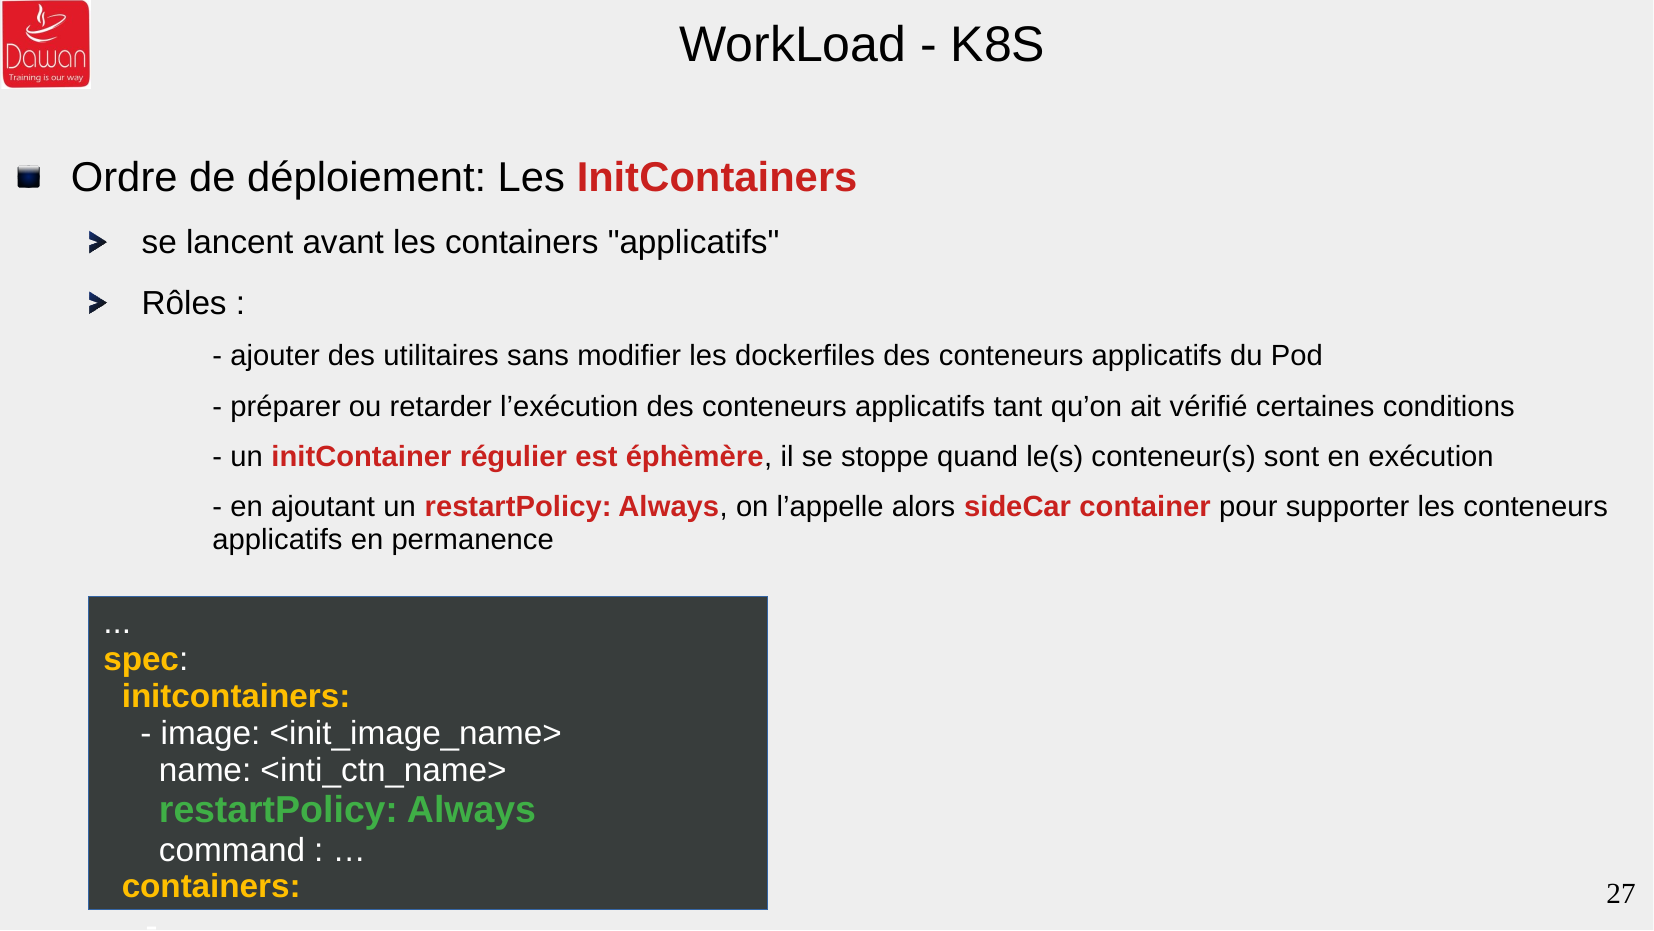

# WorkLoad - K8S
Ordre de déploiement: Les InitContainers
se lancent avant les containers "applicatifs"
Rôles :
- ajouter des utilitaires sans modifier les dockerfiles des conteneurs applicatifs du Pod
- préparer ou retarder l’exécution des conteneurs applicatifs tant qu’on ait vérifié certaines conditions
- un initContainer régulier est éphèmère, il se stoppe quand le(s) conteneur(s) sont en exécution
- en ajoutant un restartPolicy: Always, on l’appelle alors sideCar container pour supporter les conteneurs applicatifs en permanence
...
spec:
 initcontainers:
 - image: <init_image_name>
 name: <inti_ctn_name>
 restartPolicy: Always
 command : …
 containers:
 - ...
27